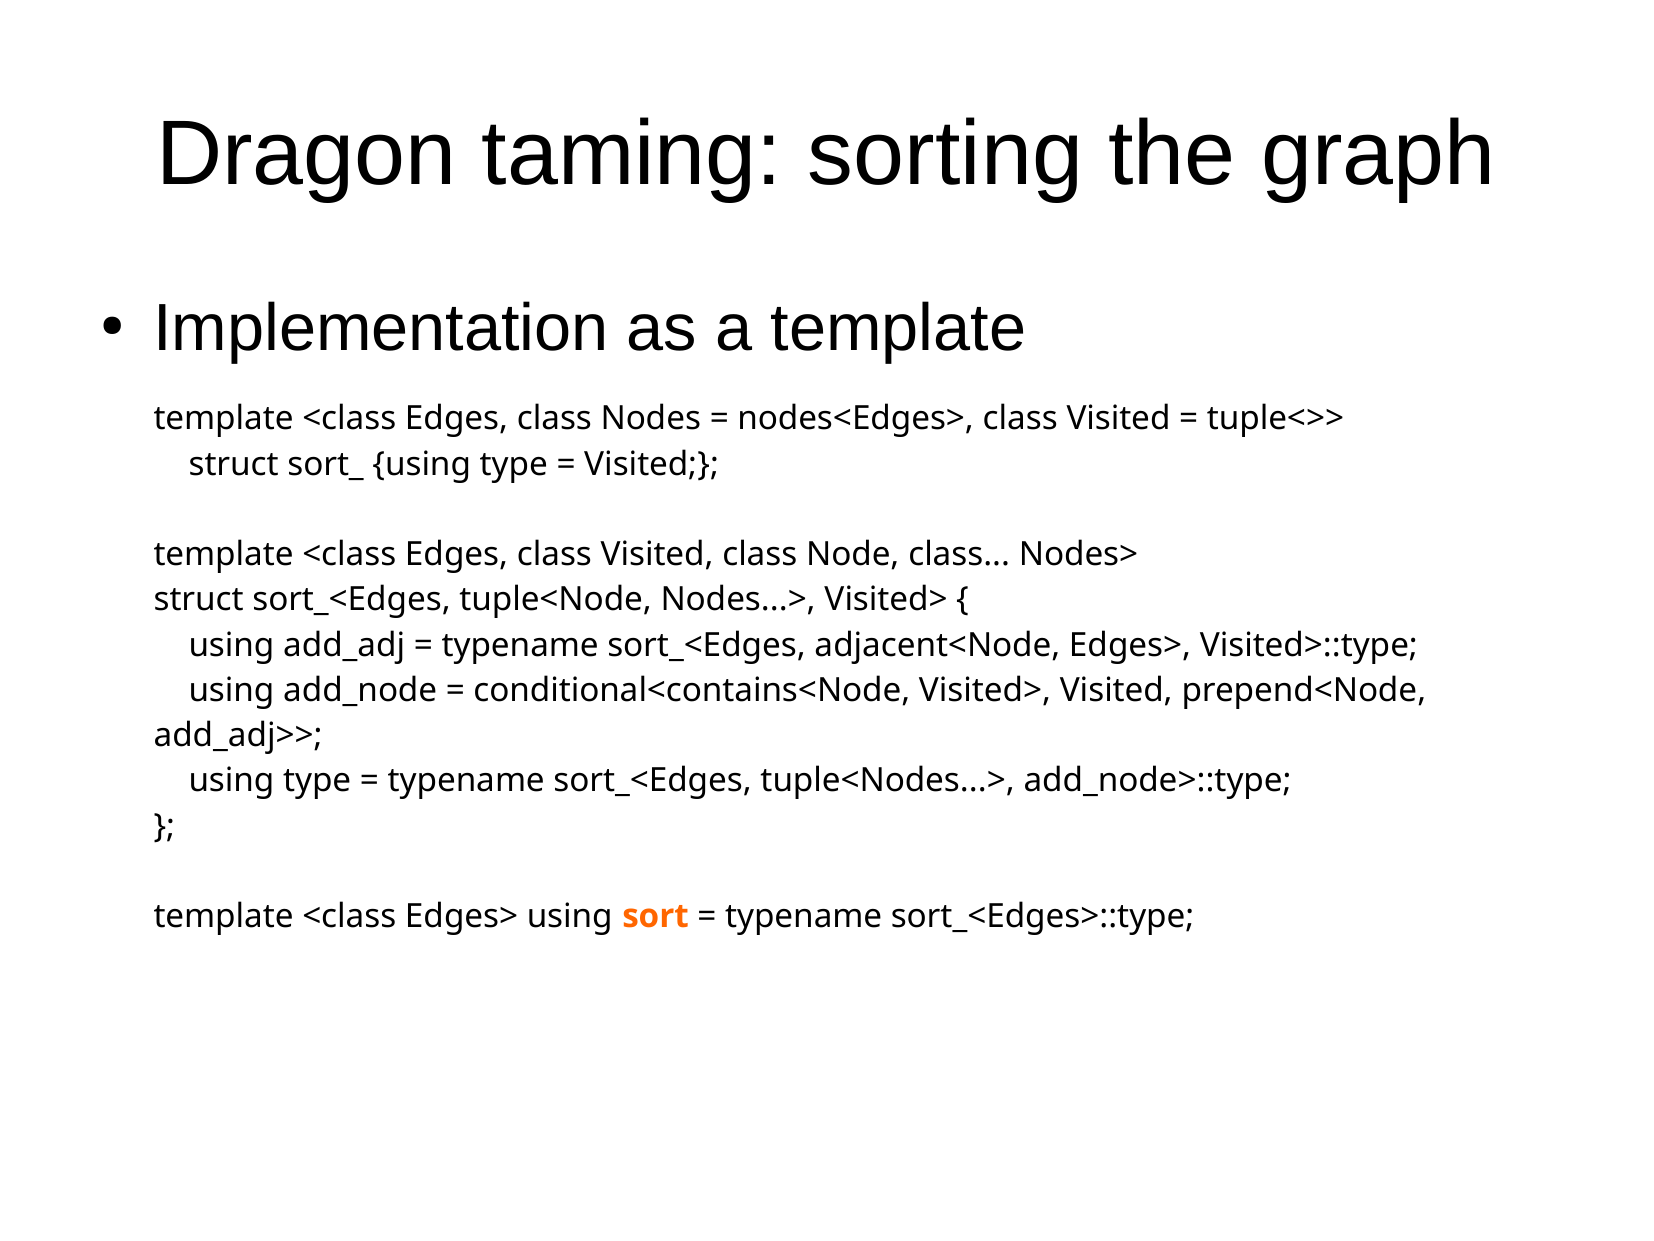

# Dragon taming: sorting the graph
Implementation as a template
template <class Edges, class Nodes = nodes<Edges>, class Visited = tuple<>>
 struct sort_ {using type = Visited;};
template <class Edges, class Visited, class Node, class... Nodes>
struct sort_<Edges, tuple<Node, Nodes...>, Visited> {
 using add_adj = typename sort_<Edges, adjacent<Node, Edges>, Visited>::type;
 using add_node = conditional<contains<Node, Visited>, Visited, prepend<Node, add_adj>>;
 using type = typename sort_<Edges, tuple<Nodes...>, add_node>::type;
};
template <class Edges> using sort = typename sort_<Edges>::type;